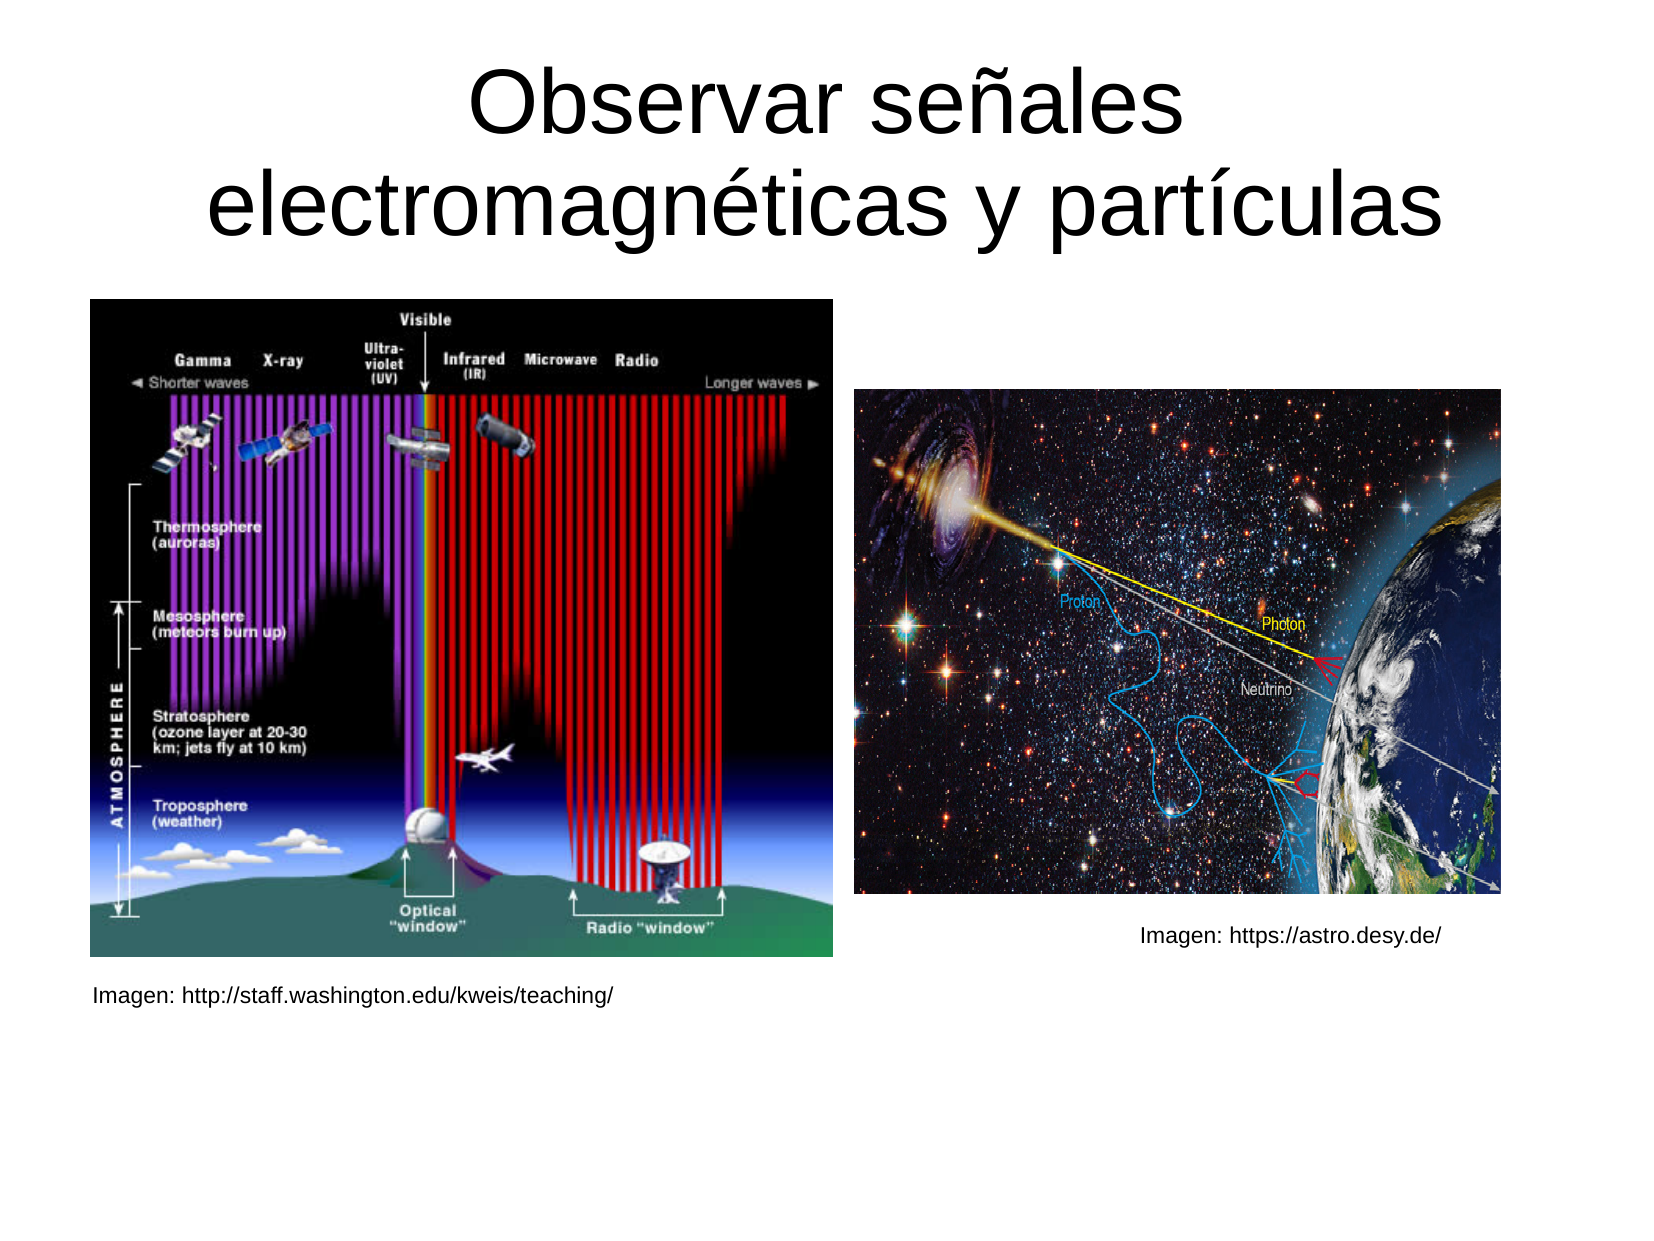

# Observar señales electromagnéticas y partículas
Imagen: https://astro.desy.de/
Imagen: http://staff.washington.edu/kweis/teaching/